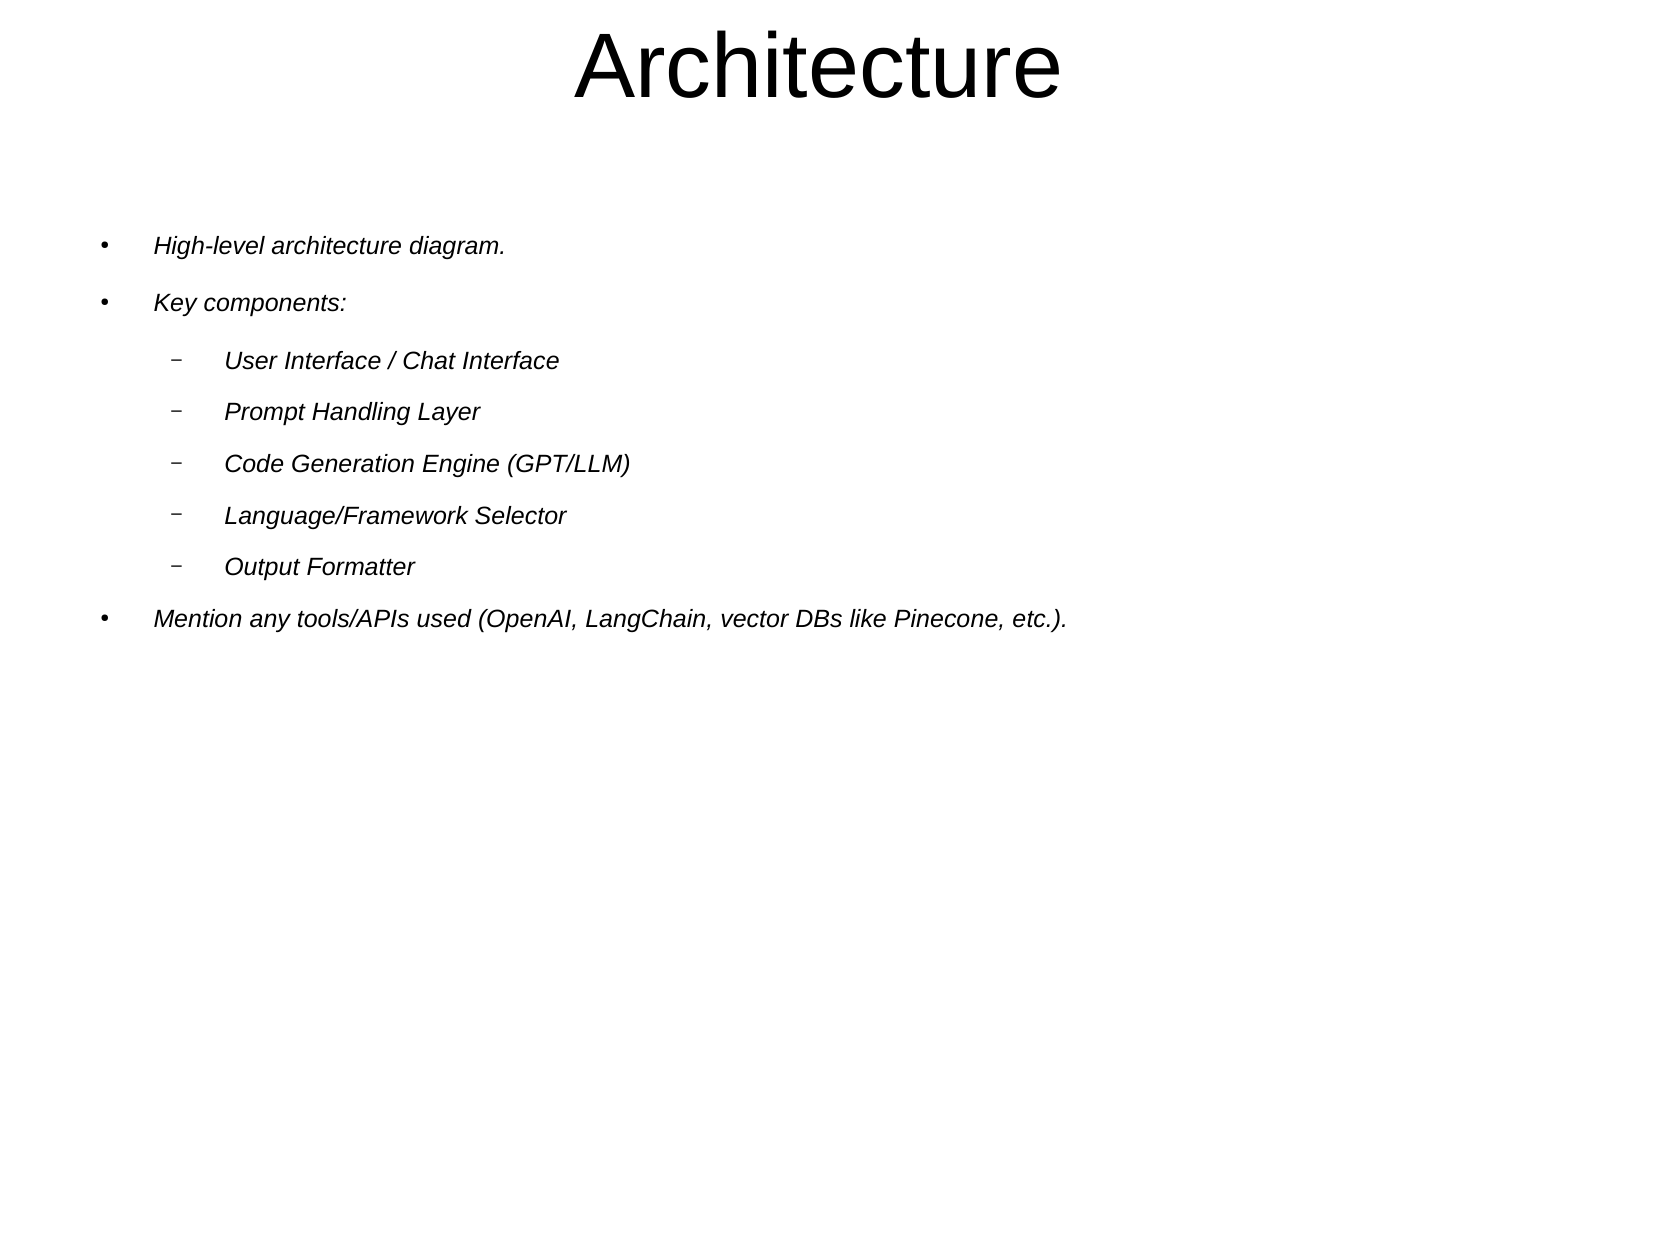

# Architecture
High-level architecture diagram.
Key components:
User Interface / Chat Interface
Prompt Handling Layer
Code Generation Engine (GPT/LLM)
Language/Framework Selector
Output Formatter
Mention any tools/APIs used (OpenAI, LangChain, vector DBs like Pinecone, etc.).